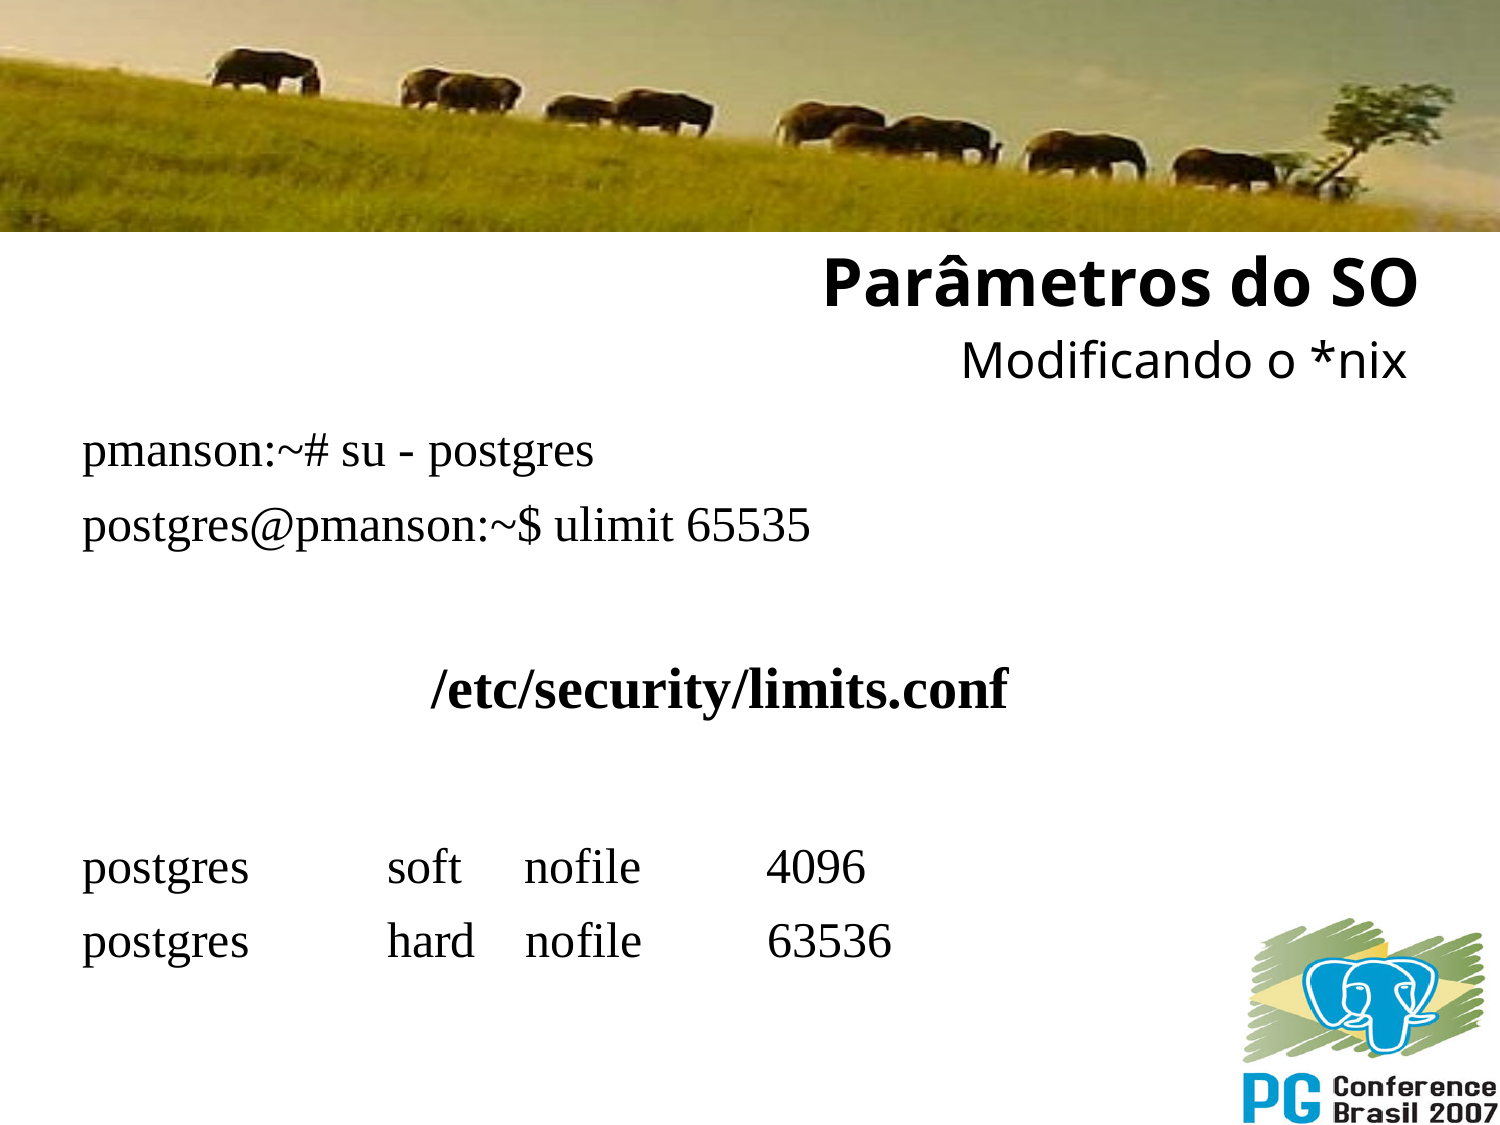

Parâmetros do SO
Modificando o *nix
pmanson:~# su - postgres
postgres@pmanson:~$ ulimit 65535
/etc/security/limits.conf
postgres soft nofile 4096
postgres hard nofile 63536